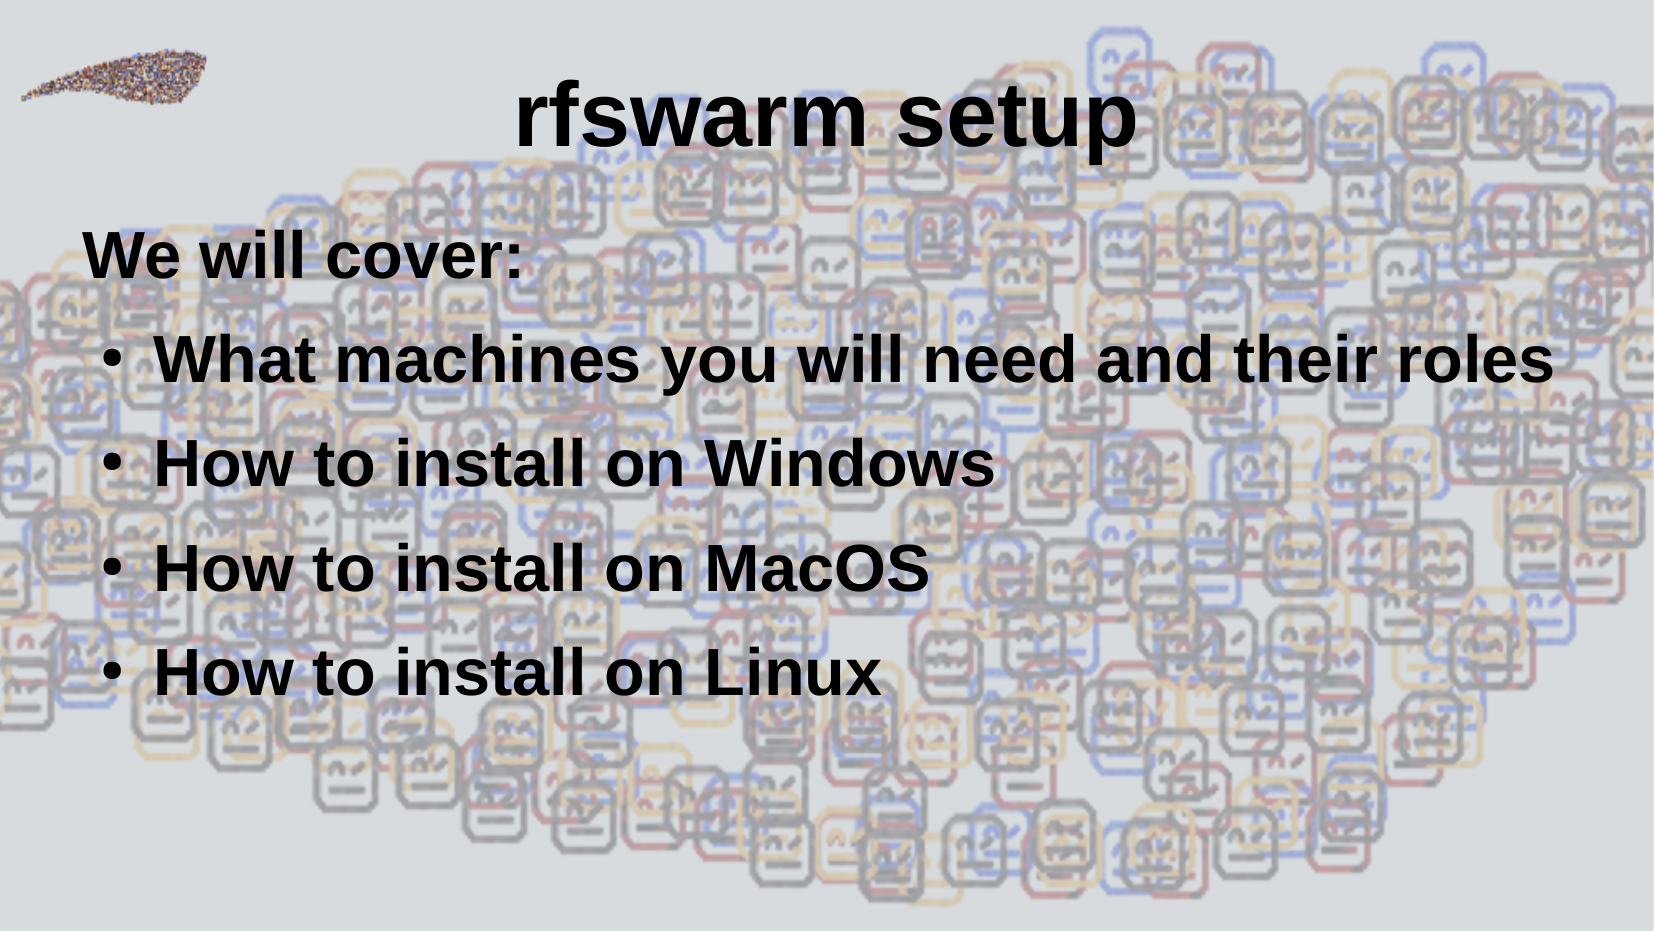

# rfswarm setup
We will cover:
What machines you will need and their roles
How to install on Windows
How to install on MacOS
How to install on Linux